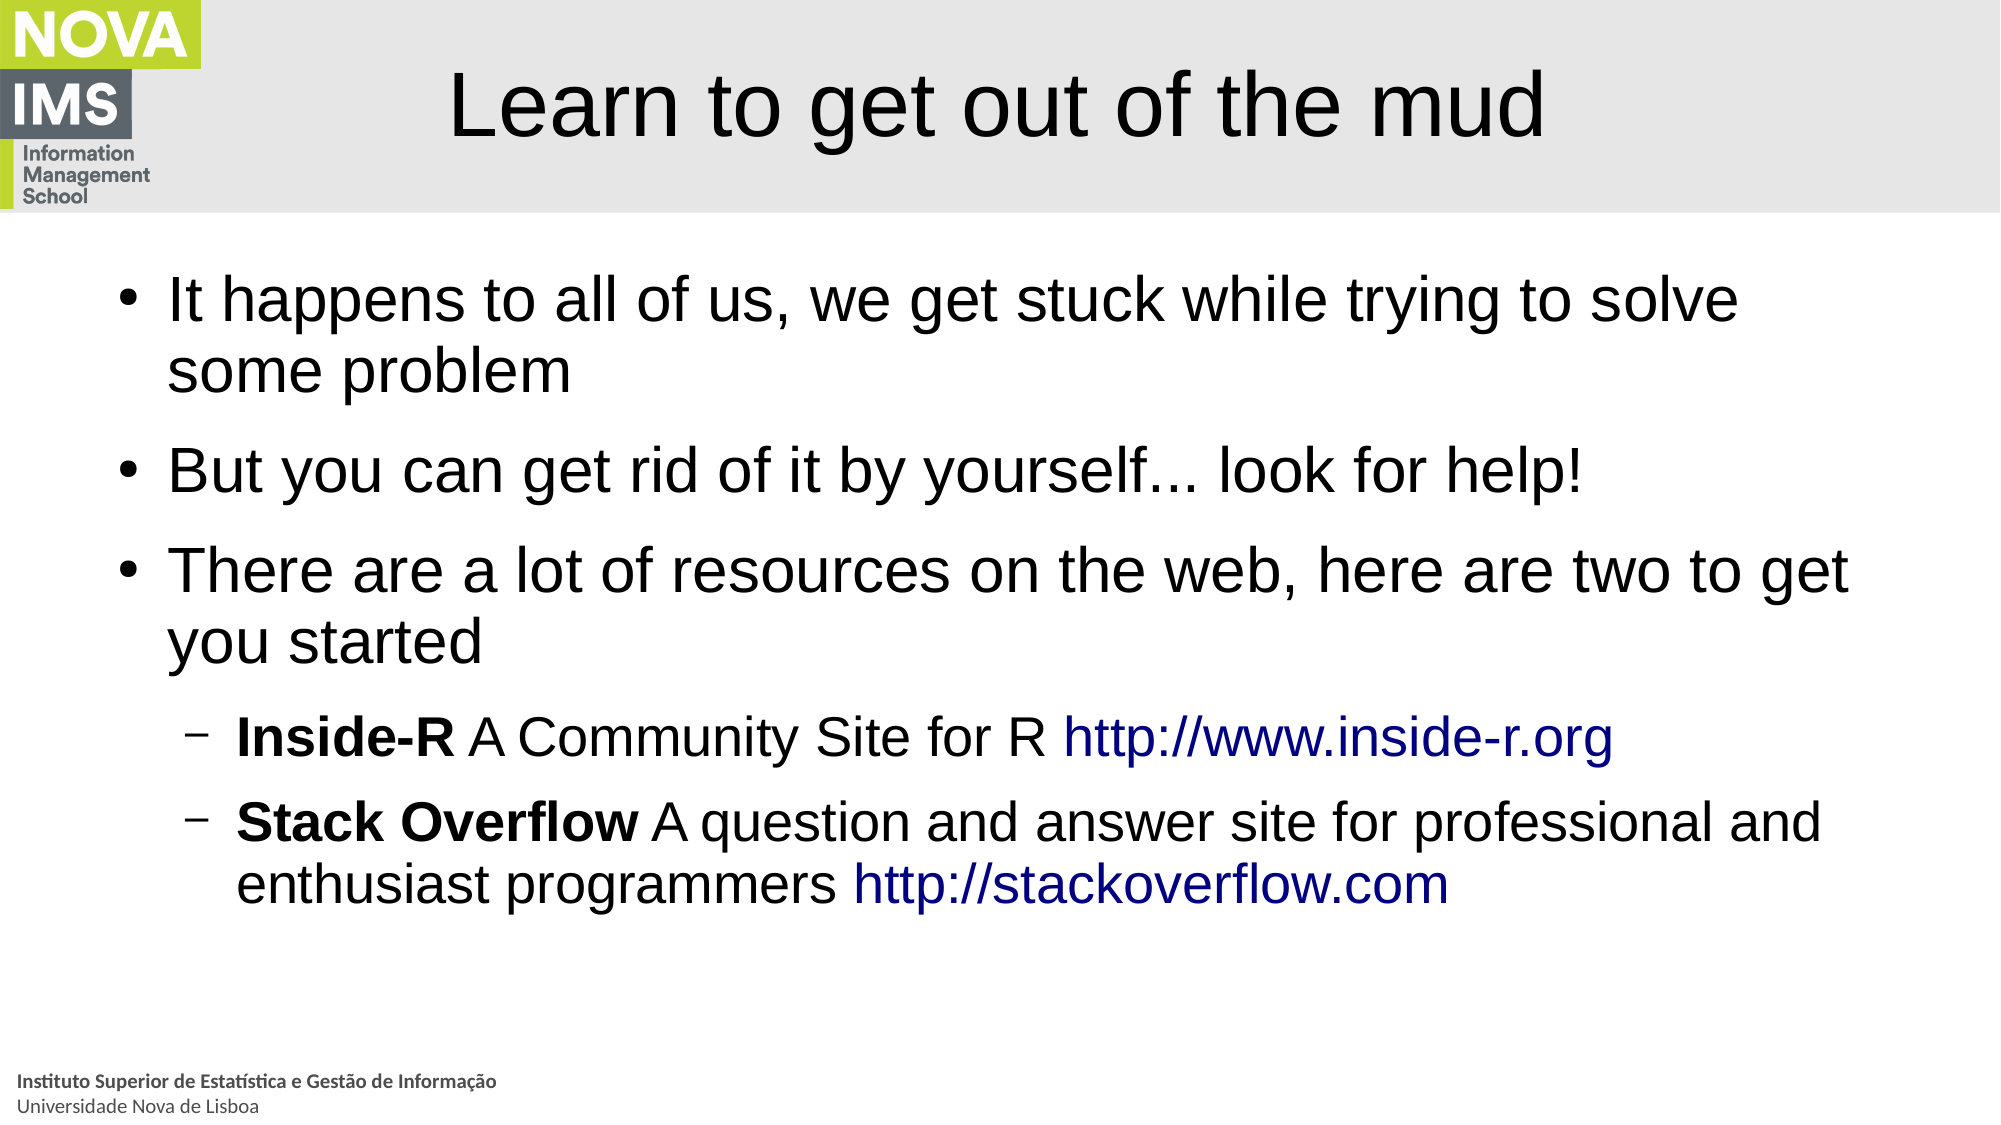

# Learn to get out of the mud
It happens to all of us, we get stuck while trying to solve some problem
But you can get rid of it by yourself... look for help!
There are a lot of resources on the web, here are two to get you started
Inside-R A Community Site for R http://www.inside-r.org
Stack Overflow A question and answer site for professional and enthusiast programmers http://stackoverflow.com